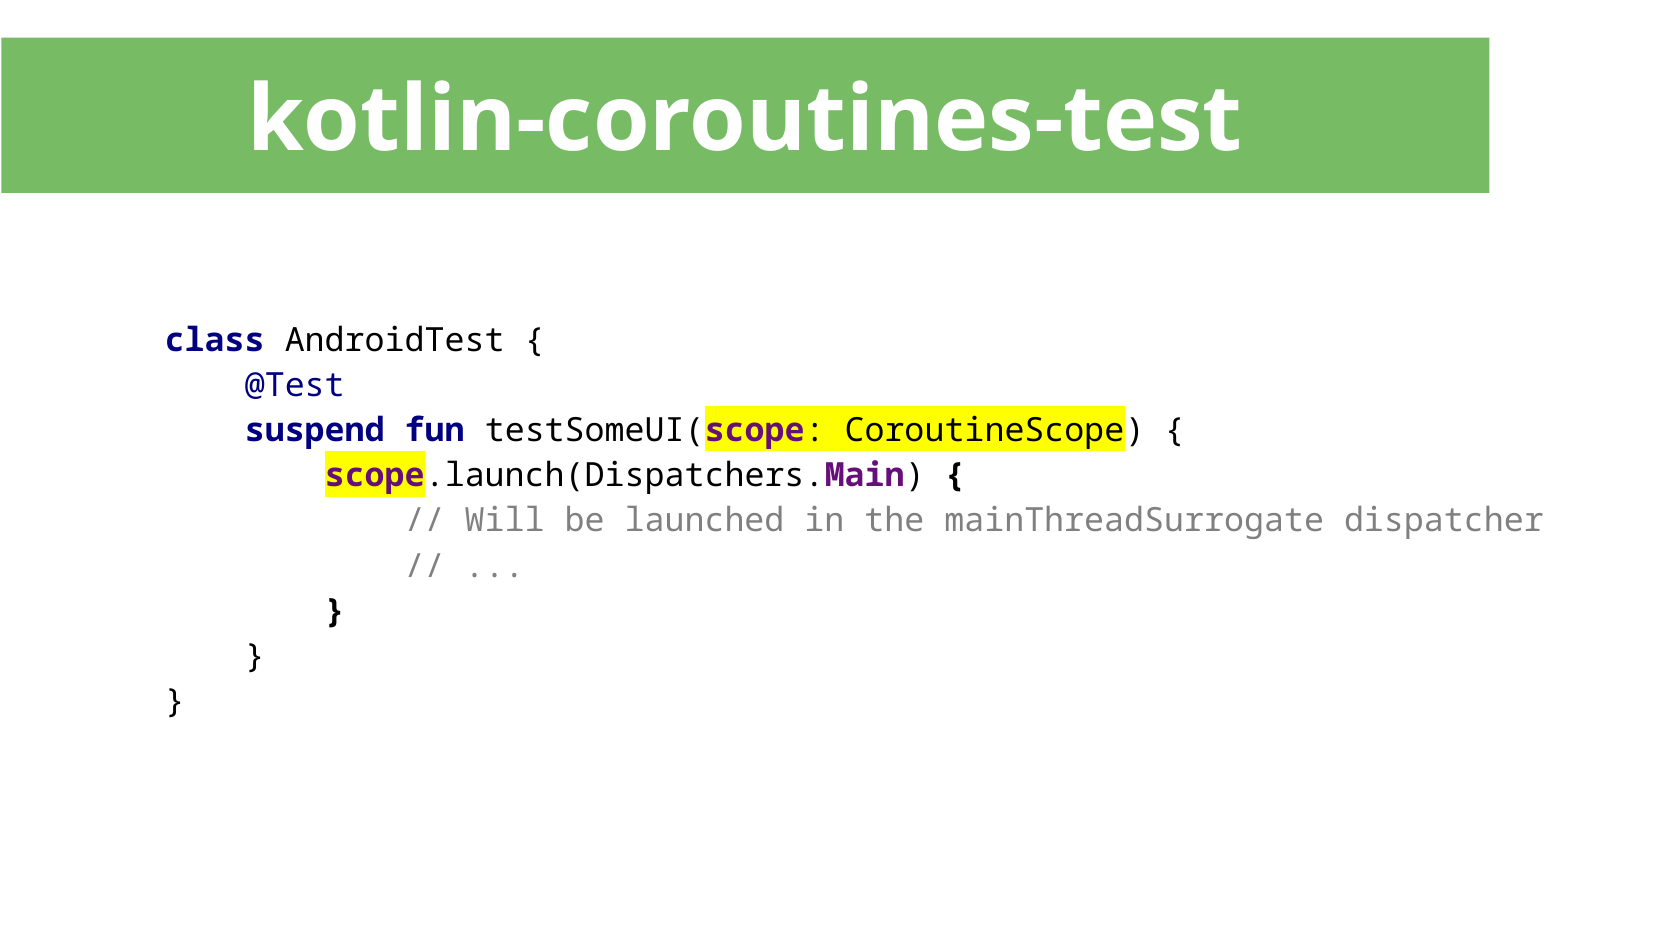

# kotlin-coroutines-test
class AndroidTest {
 @Test
 suspend fun testSomeUI(scope: CoroutineScope) {
 scope.launch(Dispatchers.Main) {
 // Will be launched in the mainThreadSurrogate dispatcher
 // ...
 }
 }
}